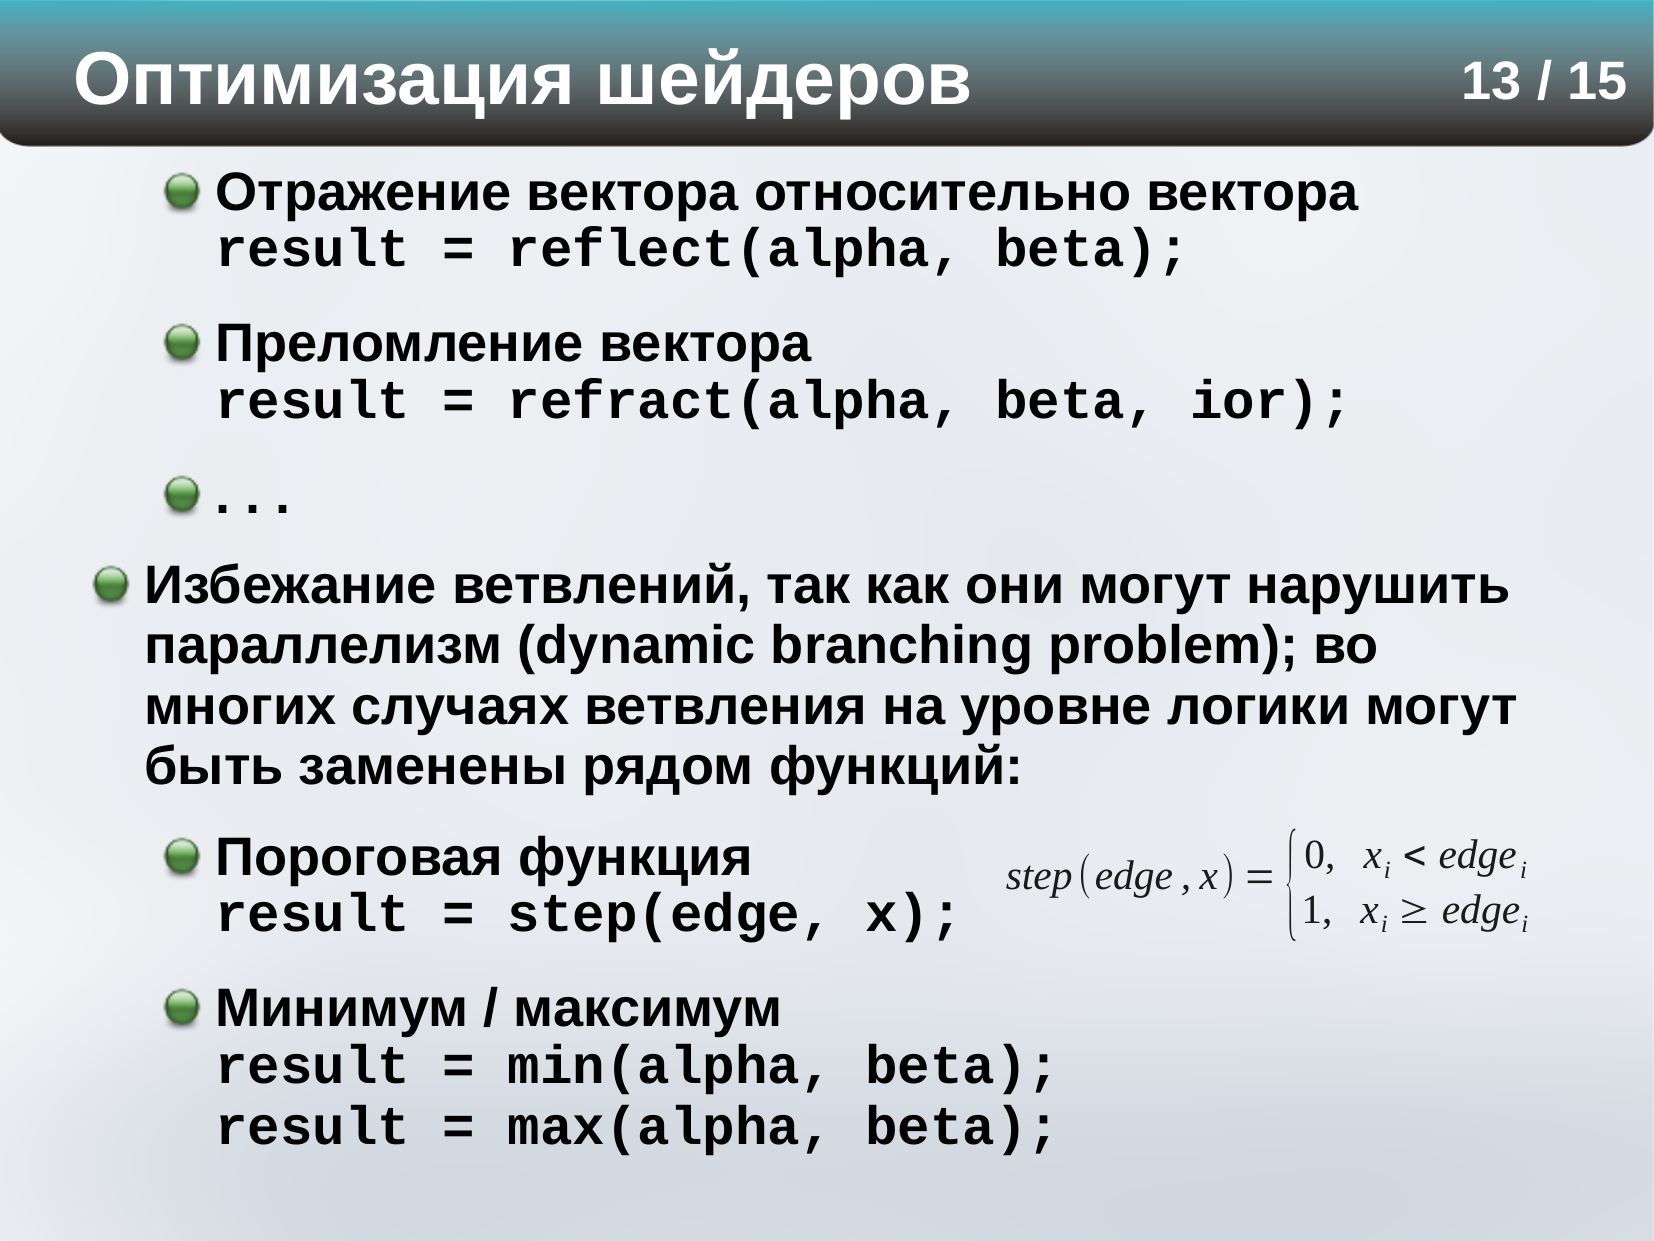

Оптимизация шейдеров
Отражение вектора относительно вектора
result = reflect(alpha, beta);
Преломление вектора
result = refract(alpha, beta, ior);
. . .
Избежание ветвлений, так как они могут нарушить параллелизм (dynamic branching problem); во многих случаях ветвления на уровне логики могут быть заменены рядом функций:
Пороговая функция
result = step(edge, x);
Минимум / максимум
result = min(alpha, beta);
result = max(alpha, beta);